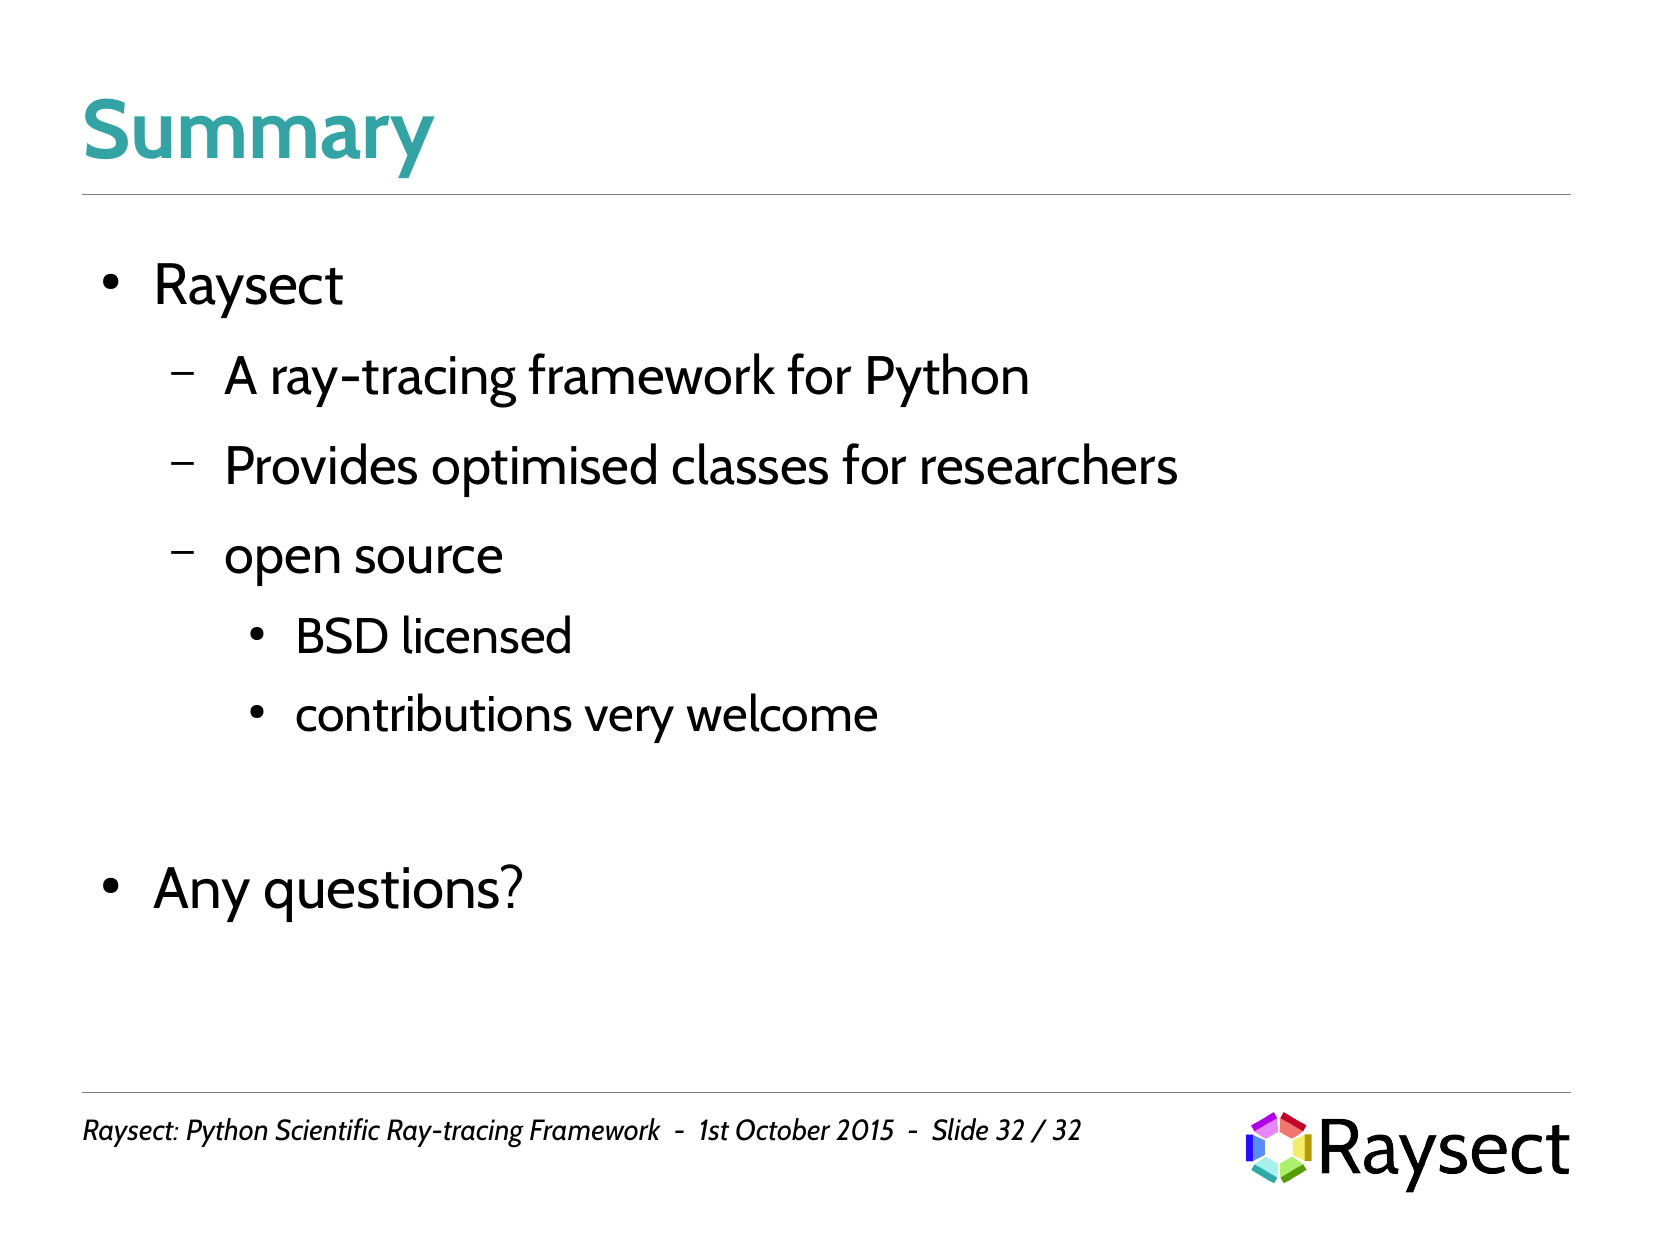

# Summary
Raysect
A ray-tracing framework for Python
Provides optimised classes for researchers
open source
BSD licensed
contributions very welcome
Any questions?
1st October 2015